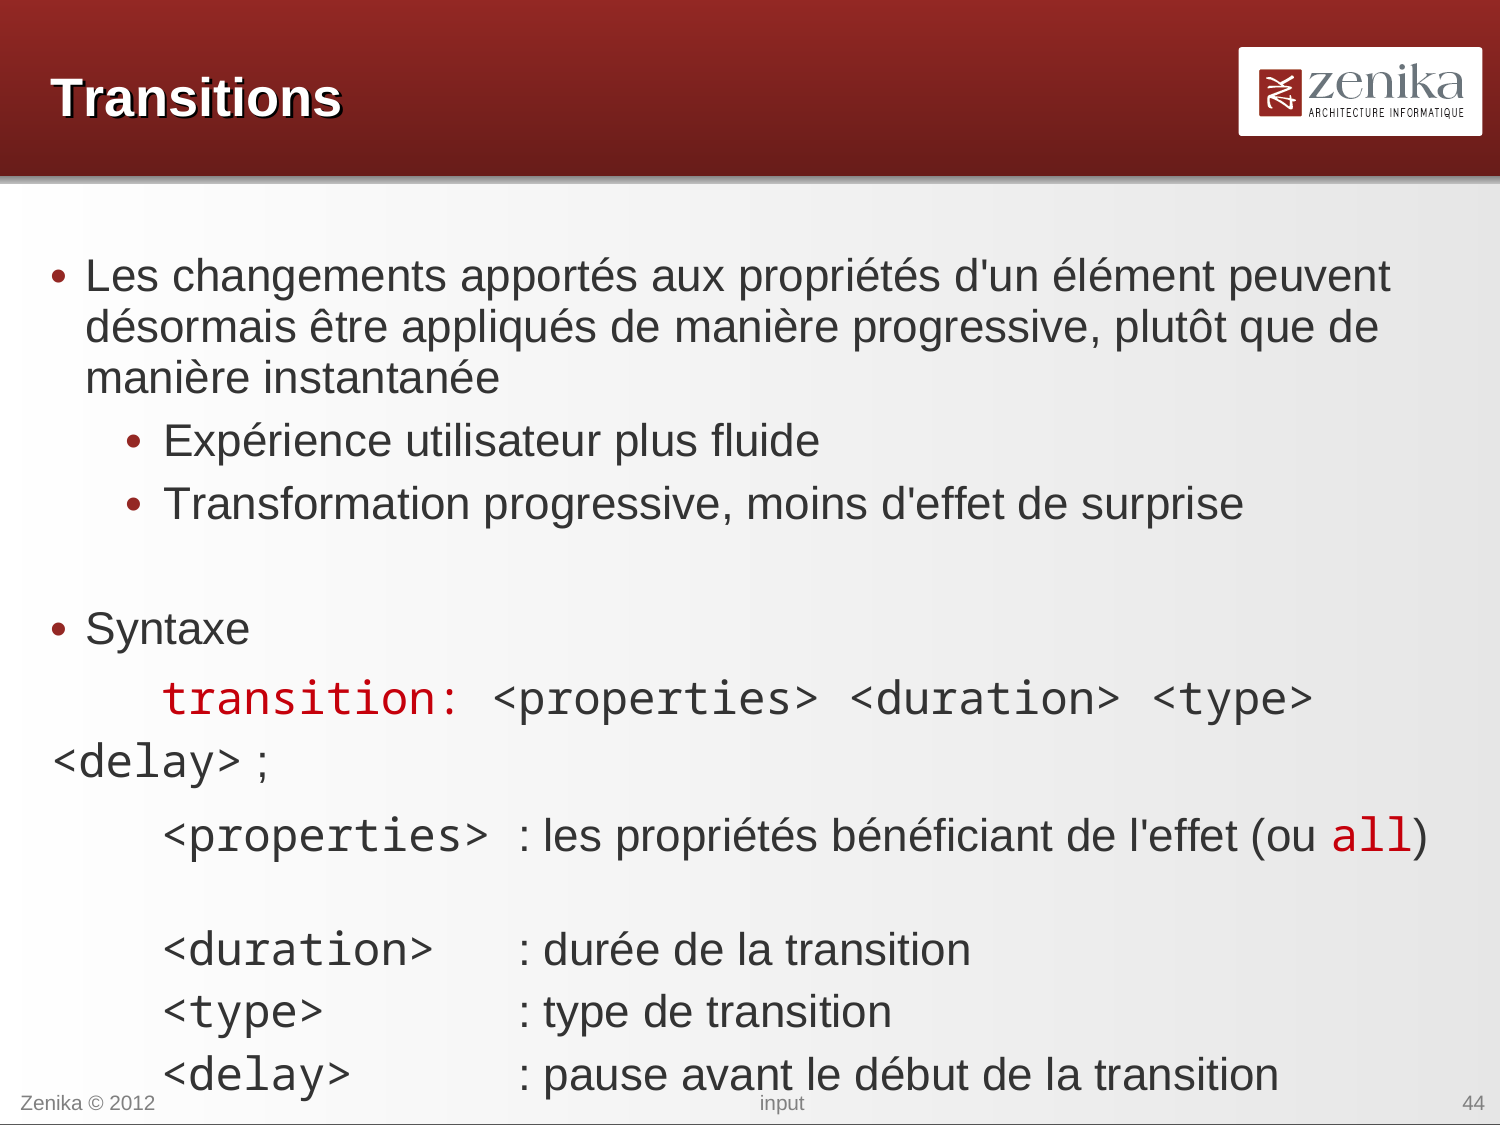

# Transitions
Les changements apportés aux propriétés d'un élément peuvent désormais être appliqués de manière progressive, plutôt que de manière instantanée
Expérience utilisateur plus fluide
Transformation progressive, moins d'effet de surprise
Syntaxe
 transition: <properties> <duration> <type> <delay> ;
 <properties> : les propriétés bénéficiant de l'effet (ou all)
 <duration> : durée de la transition
 <type> : type de transition
 <delay> : pause avant le début de la transition